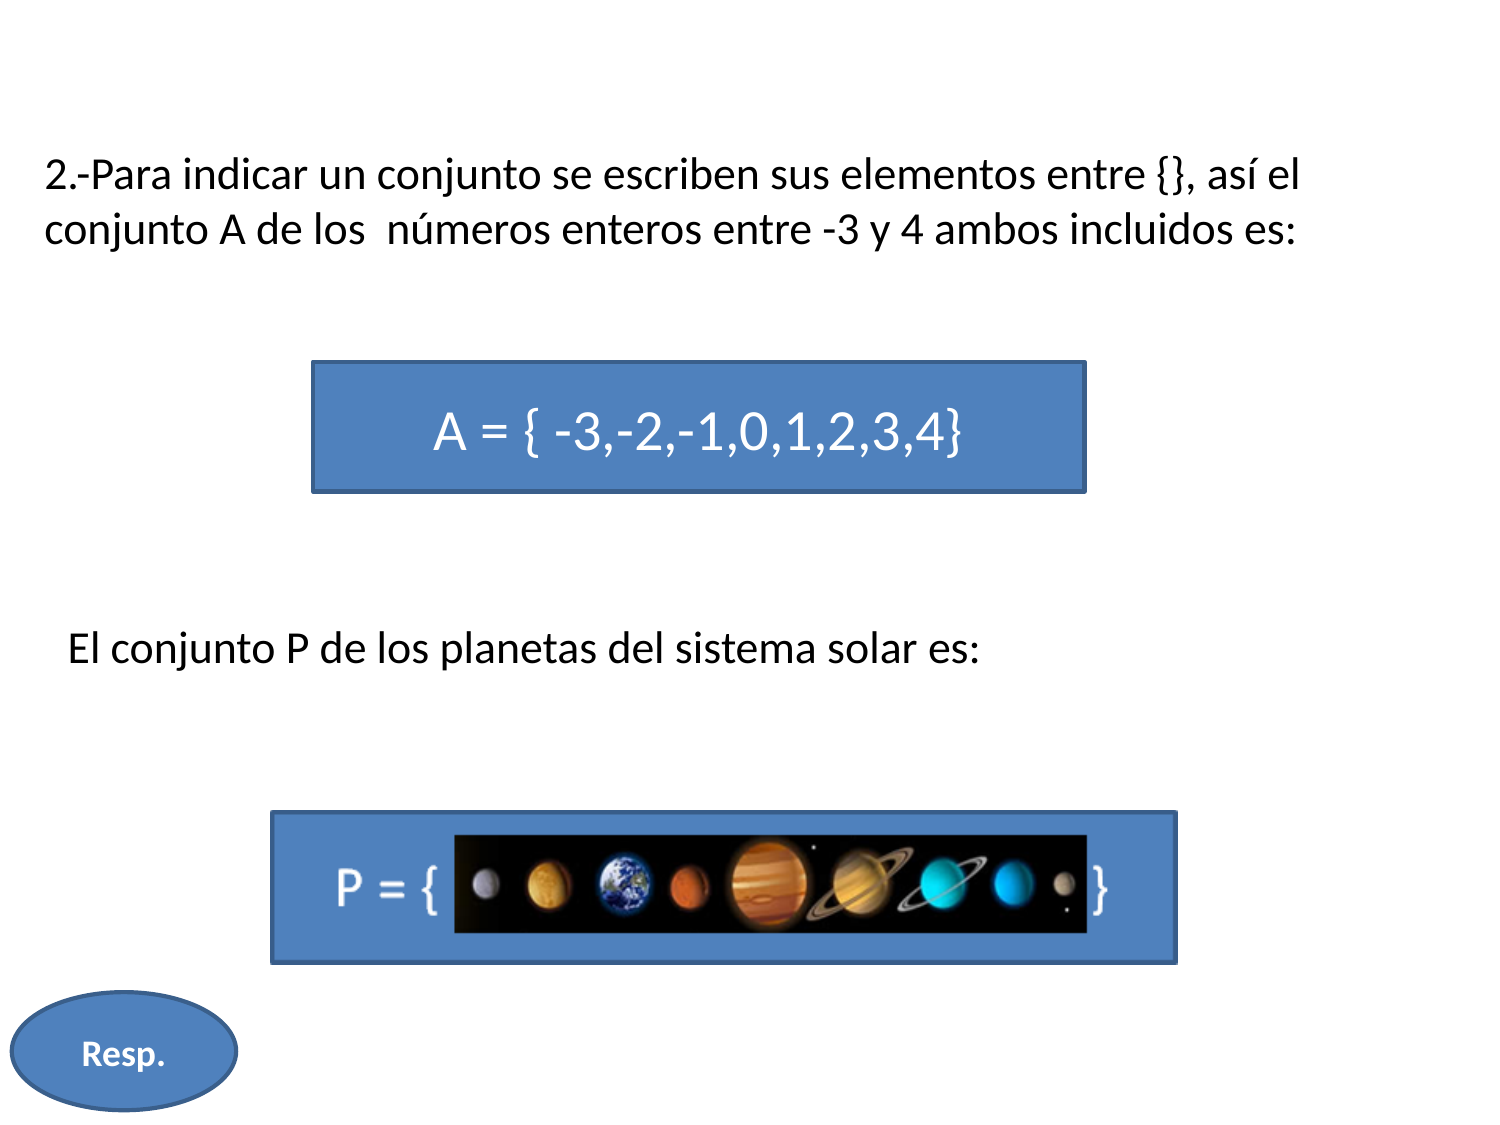

# 2.-Para indicar un conjunto se escriben sus elementos entre {}, así el conjunto A de los números enteros entre -3 y 4 ambos incluidos es:
A = { -3,-2,-1,0,1,2,3,4}
El conjunto P de los planetas del sistema solar es:
Resp.